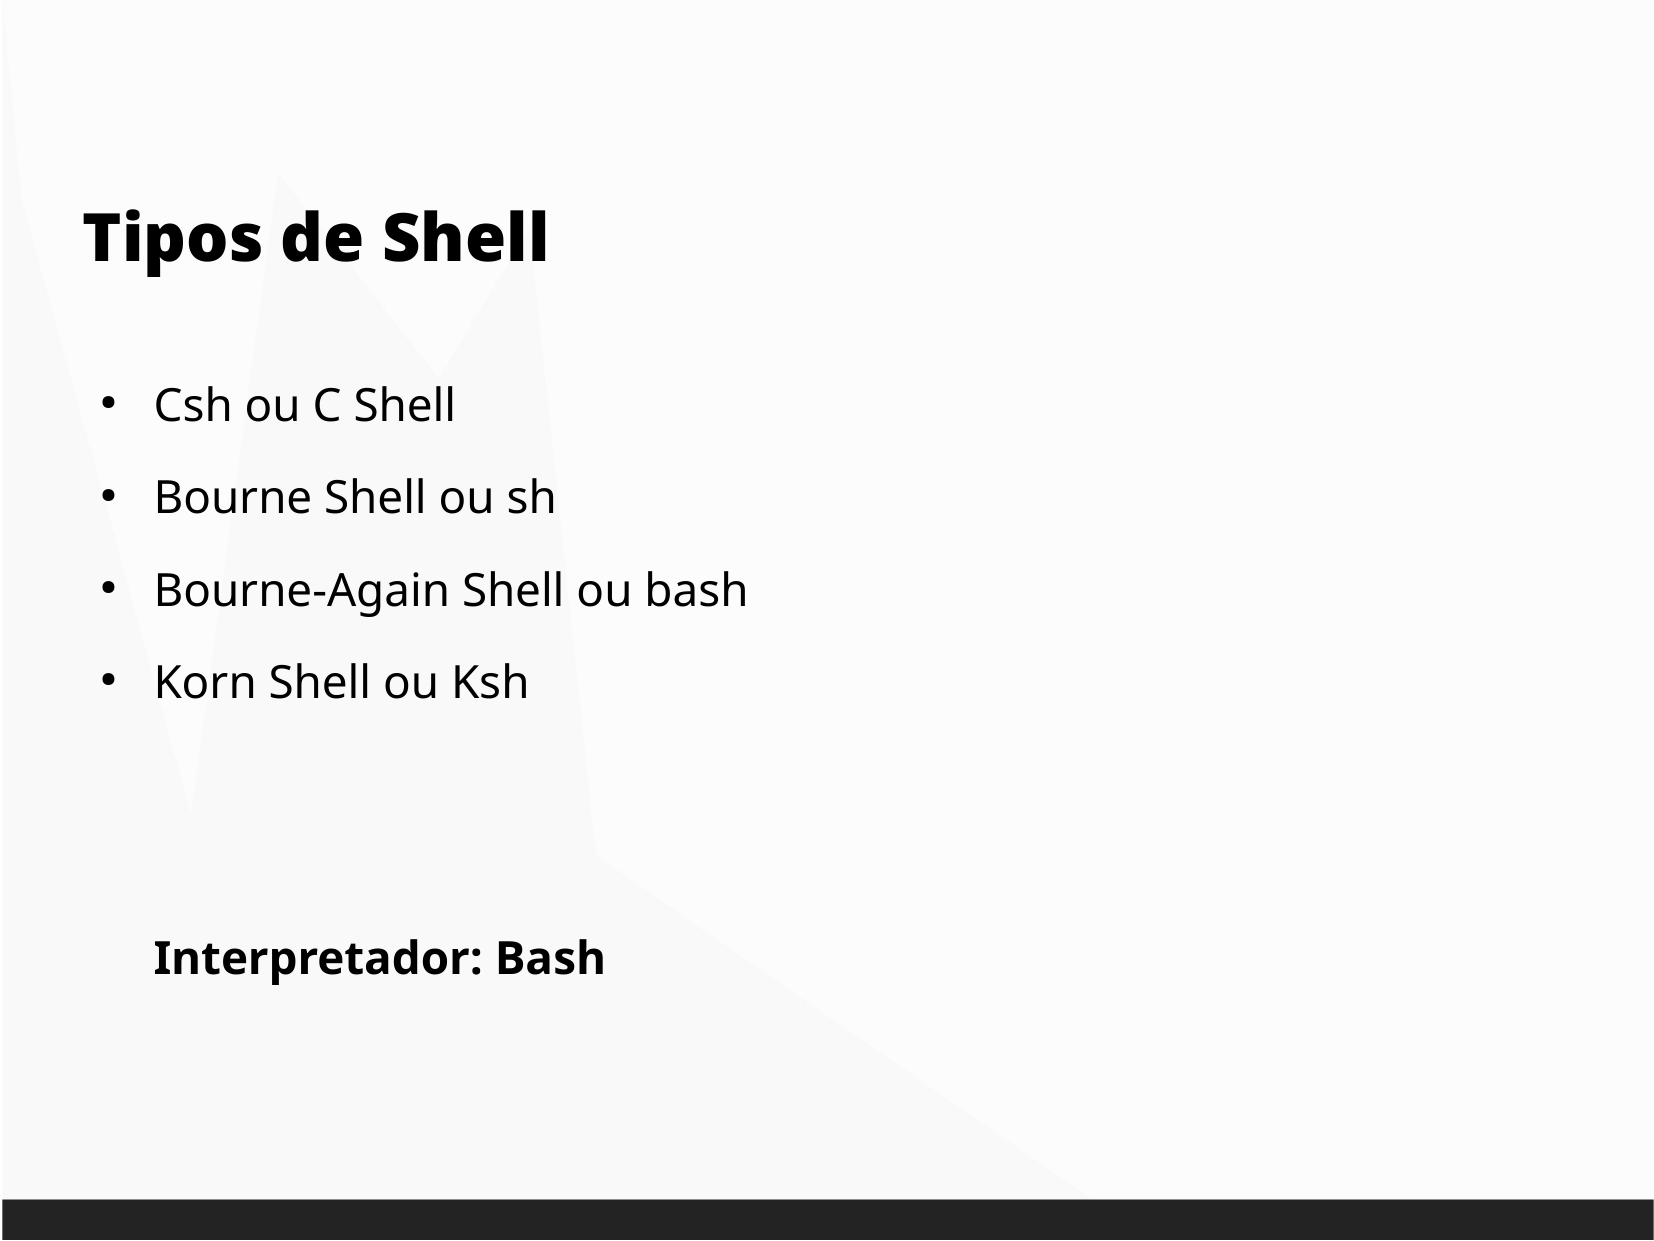

# Tipos de Shell
Csh ou C Shell
Bourne Shell ou sh
Bourne-Again Shell ou bash
Korn Shell ou Ksh
Interpretador: Bash